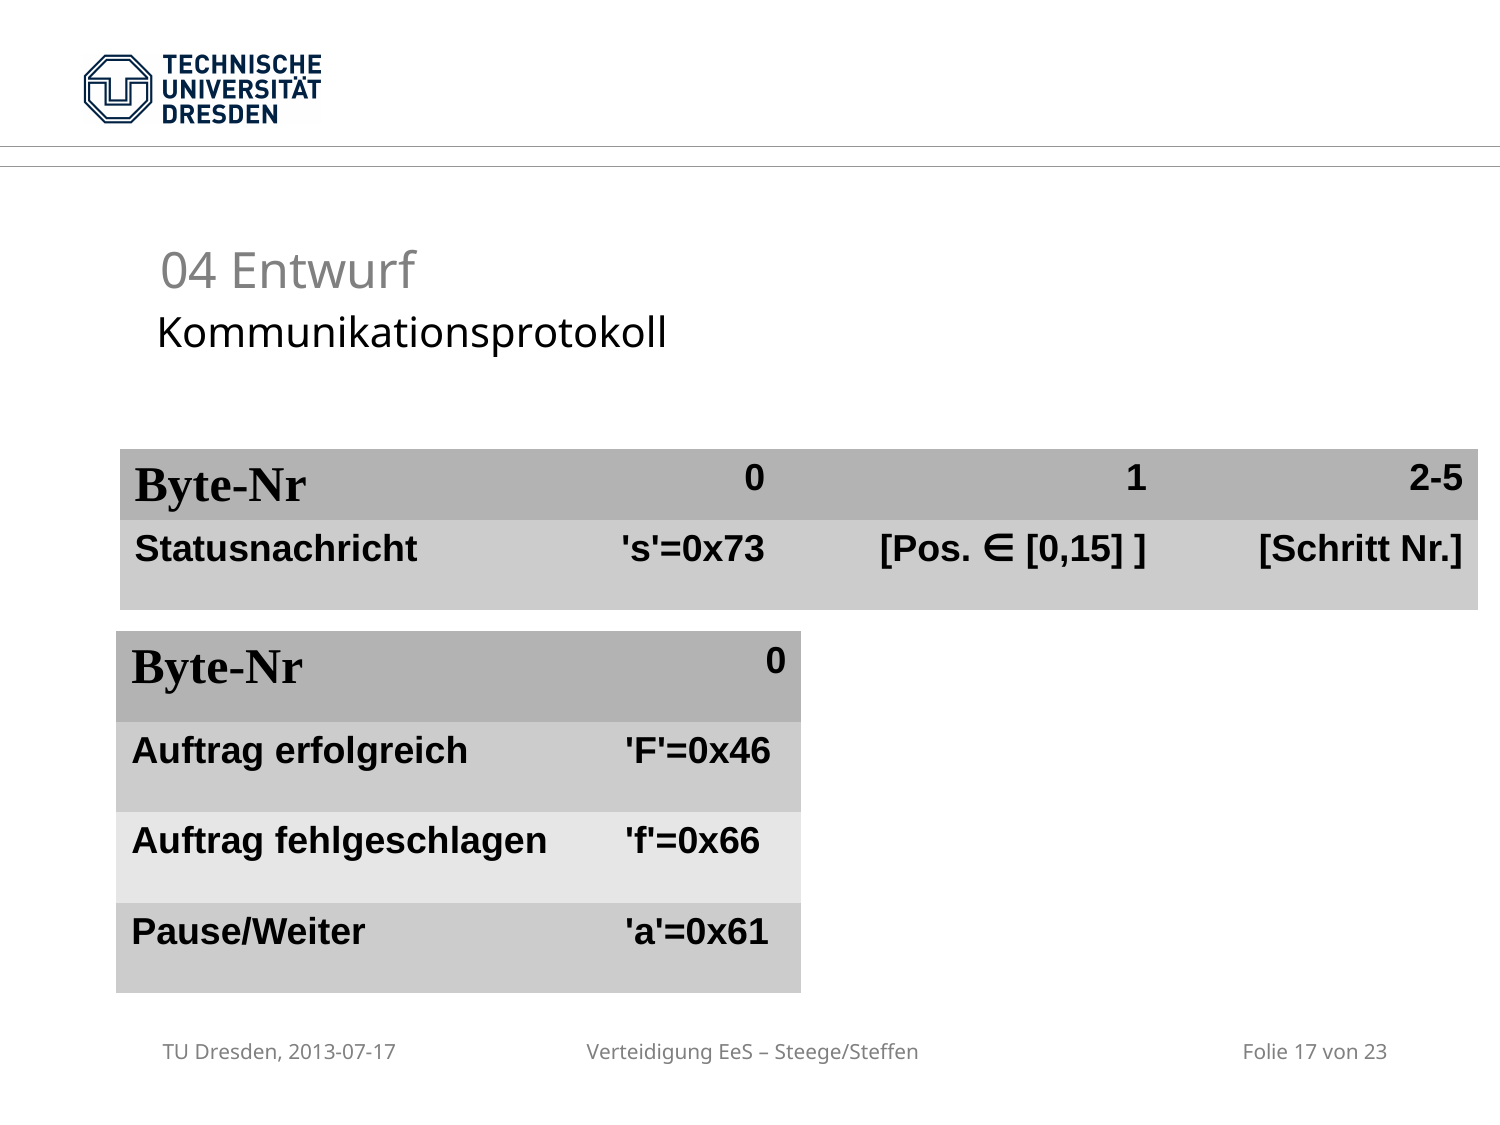

# 04 Entwurf
Kommunikationsprotokoll
| Byte-Nr | 0 | 1 | 2-5 |
| --- | --- | --- | --- |
| Statusnachricht | 's'=0x73 | [Pos. ∈ [0,15] ] | [Schritt Nr.] |
| Byte-Nr | 0 |
| --- | --- |
| Auftrag erfolgreich | 'F'=0x46 |
| Auftrag fehlgeschlagen | 'f'=0x66 |
| Pause/Weiter | 'a'=0x61 |
17